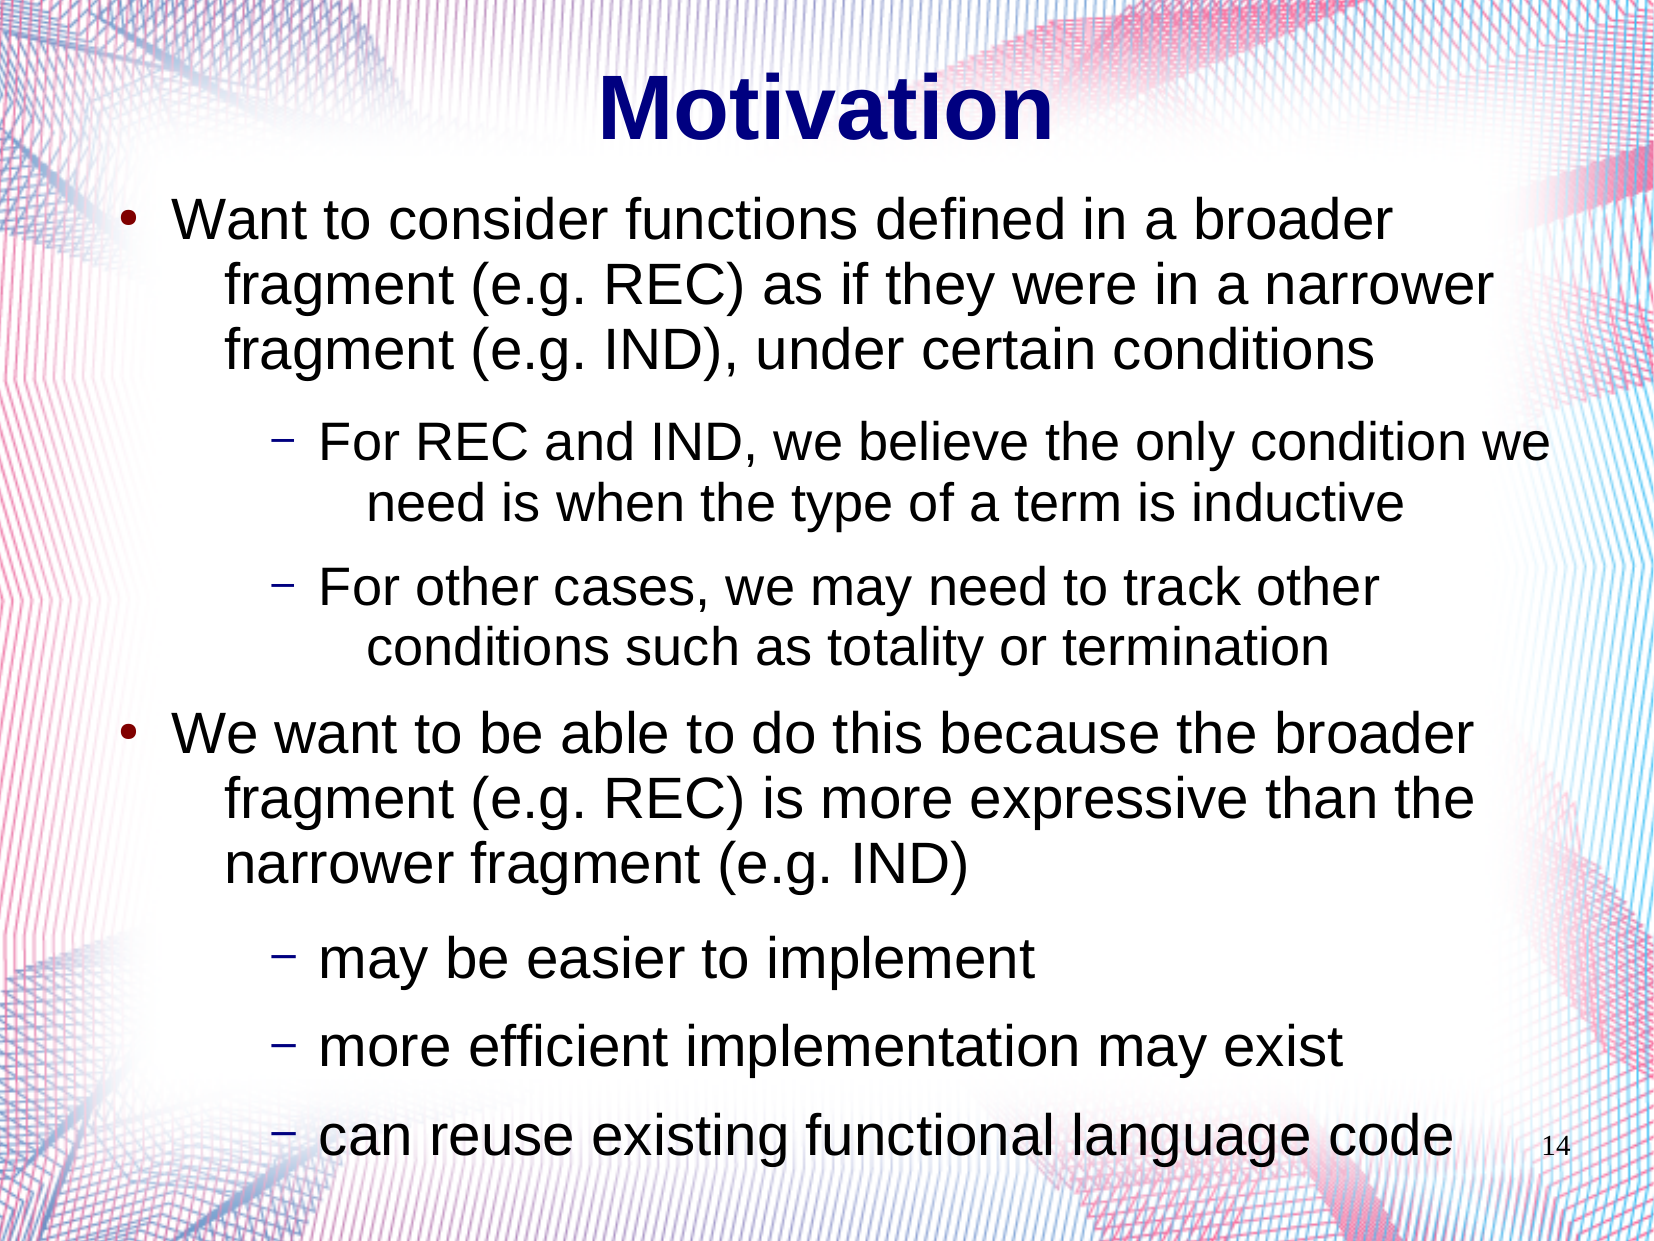

# Motivation
Want to consider functions defined in a broader fragment (e.g. REC) as if they were in a narrower fragment (e.g. IND), under certain conditions
For REC and IND, we believe the only condition we need is when the type of a term is inductive
For other cases, we may need to track other conditions such as totality or termination
We want to be able to do this because the broader fragment (e.g. REC) is more expressive than the narrower fragment (e.g. IND)
may be easier to implement
more efficient implementation may exist
can reuse existing functional language code
14